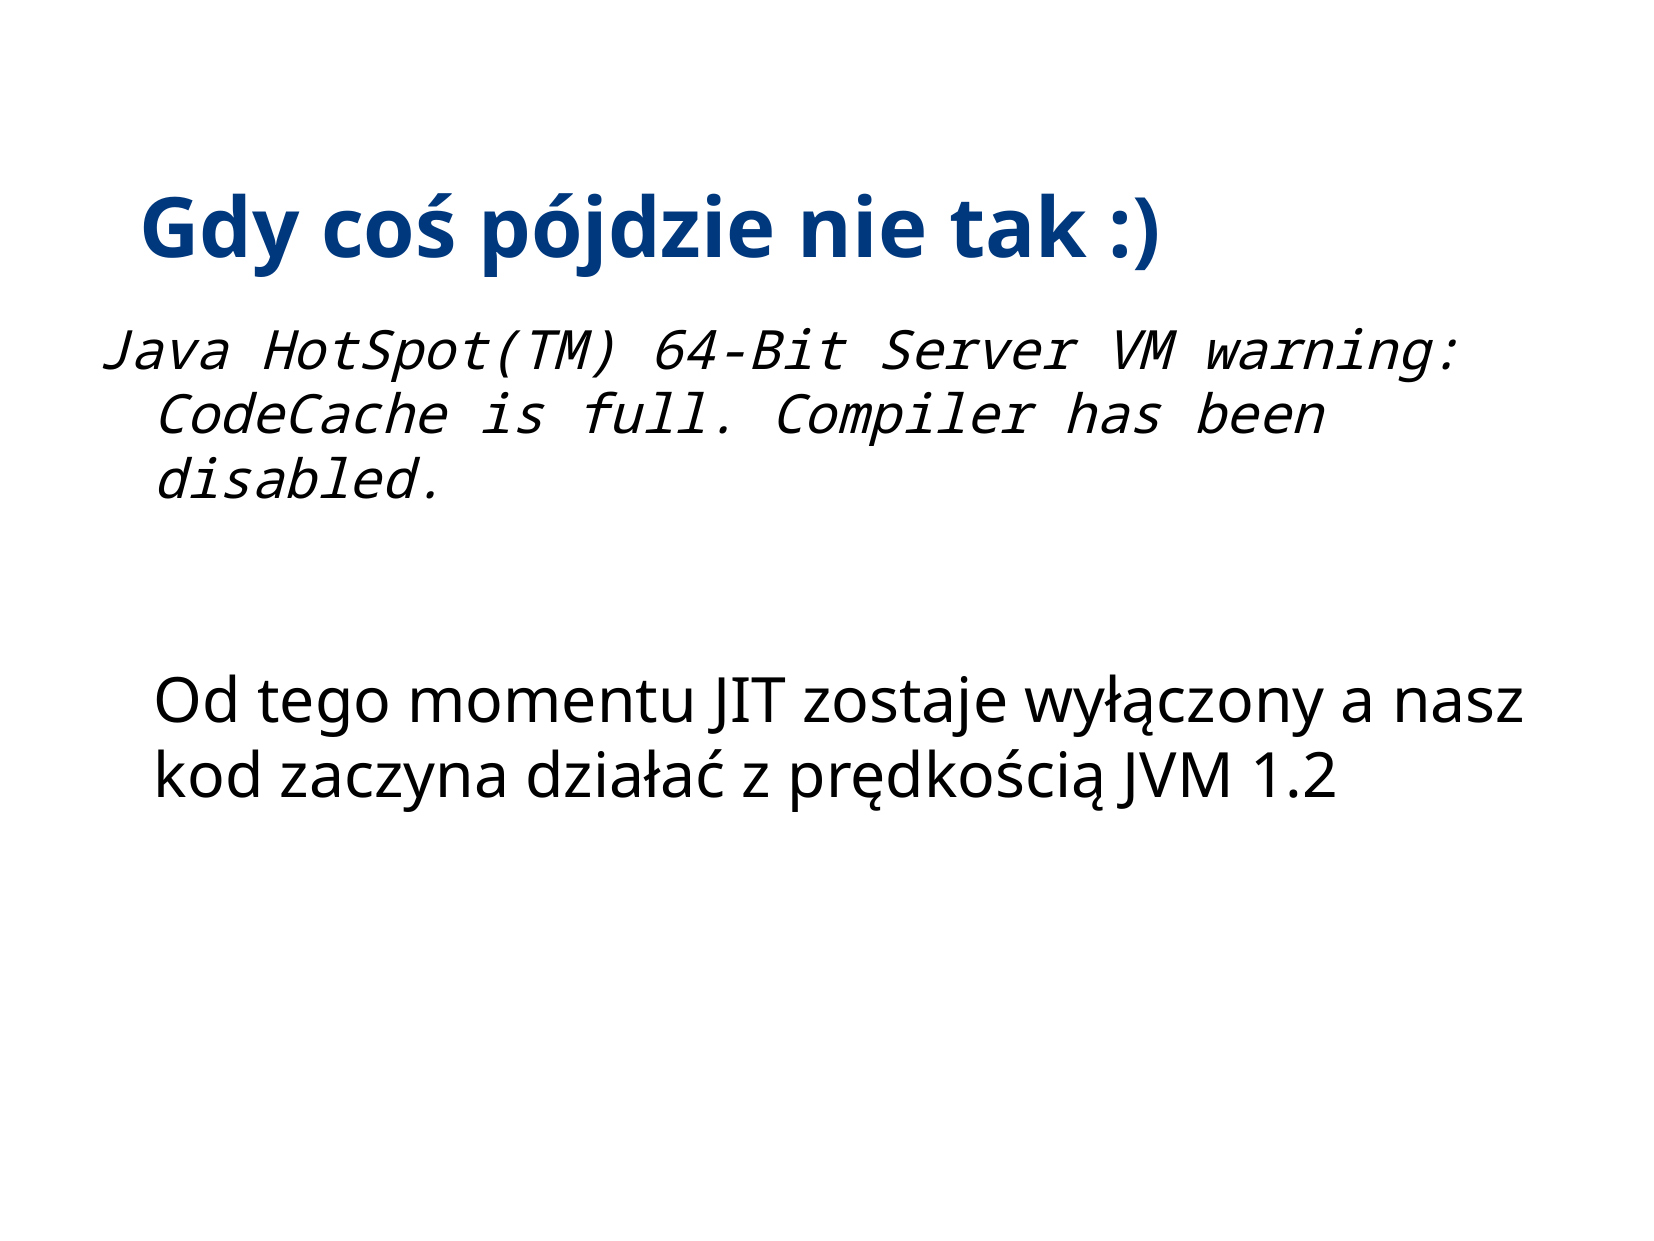

Gdy coś pójdzie nie tak :)
# Java HotSpot(TM) 64-Bit Server VM warning: CodeCache is full. Compiler has been disabled. Od tego momentu JIT zostaje wyłączony a nasz kod zaczyna działać z prędkością JVM 1.2